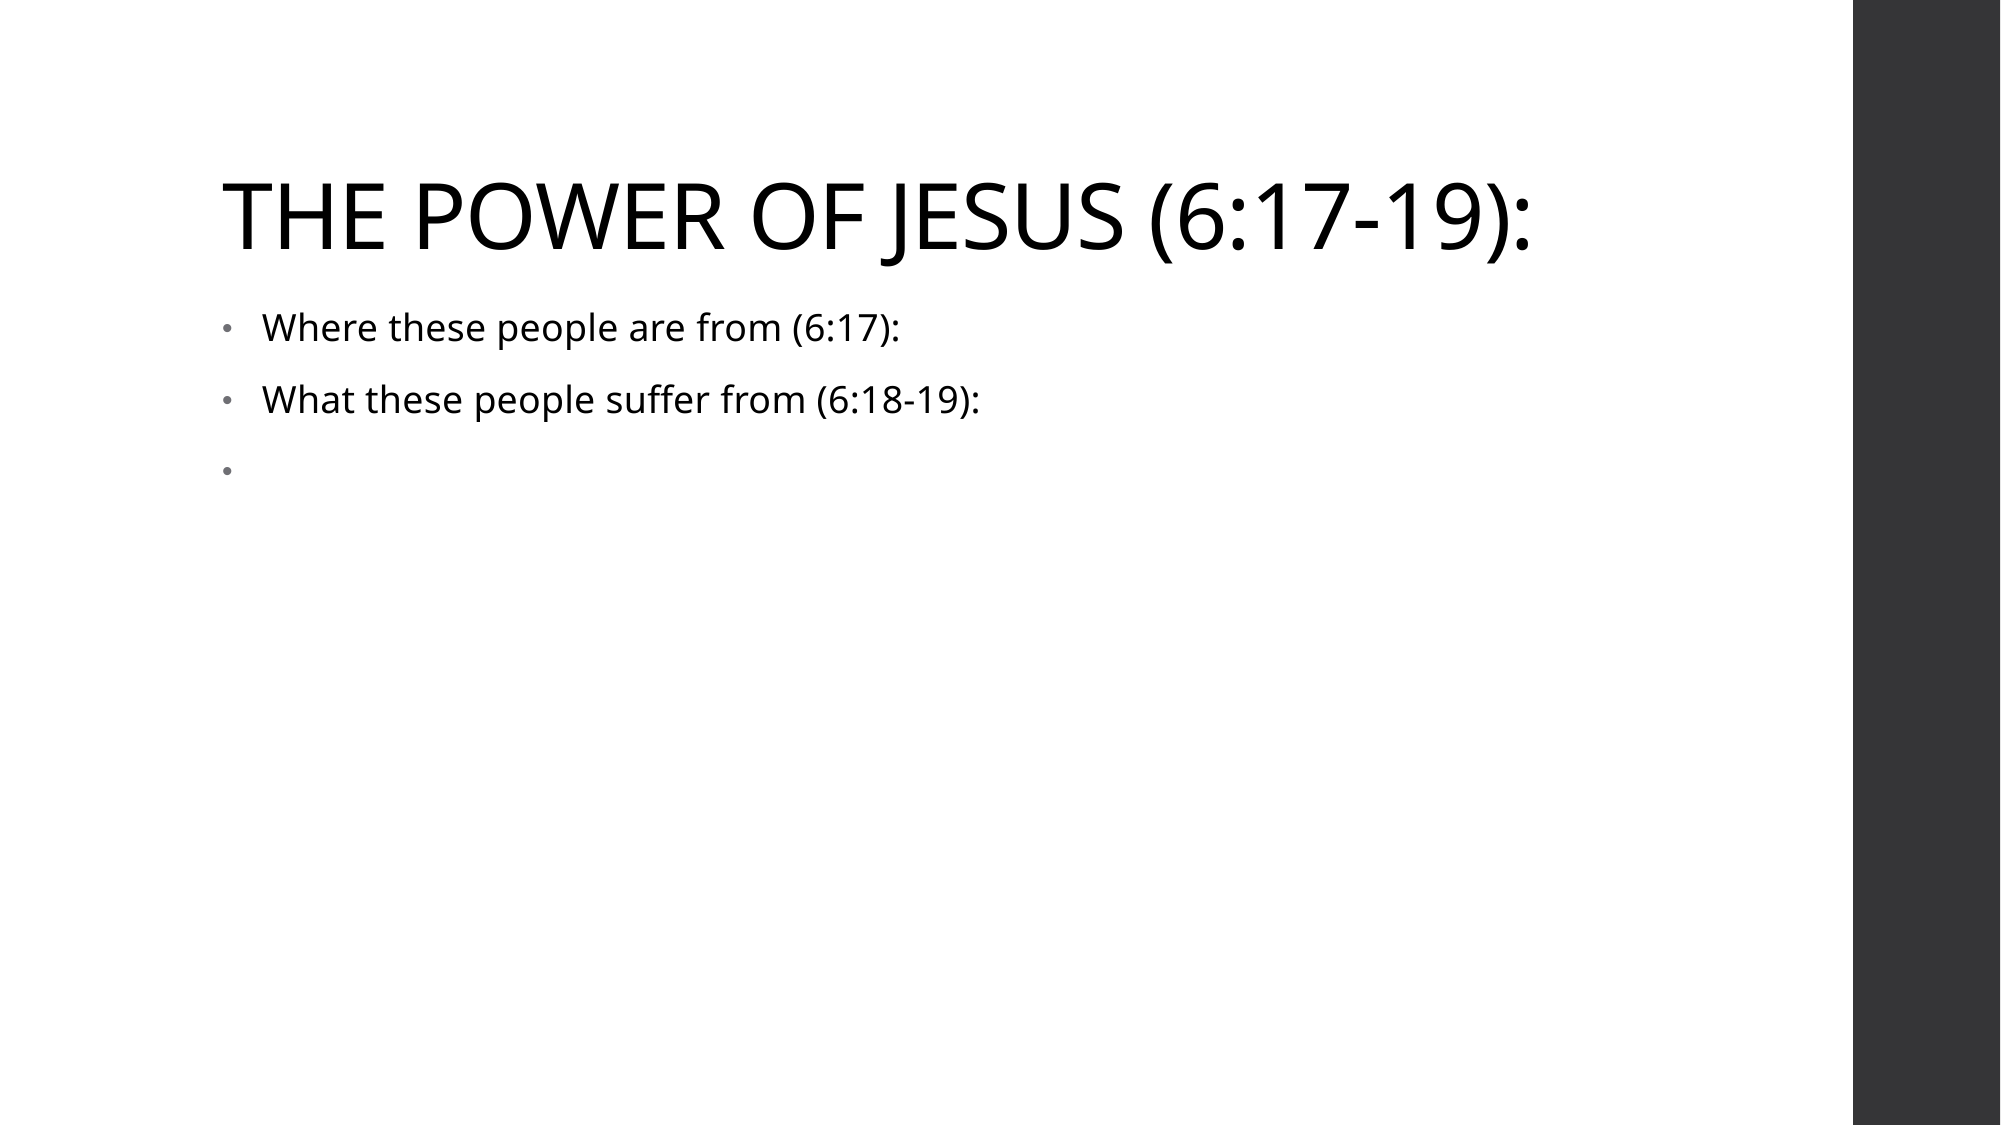

# THE POWER OF JESUS (6:17-19):
 Where these people are from (6:17):
 What these people suffer from (6:18-19):